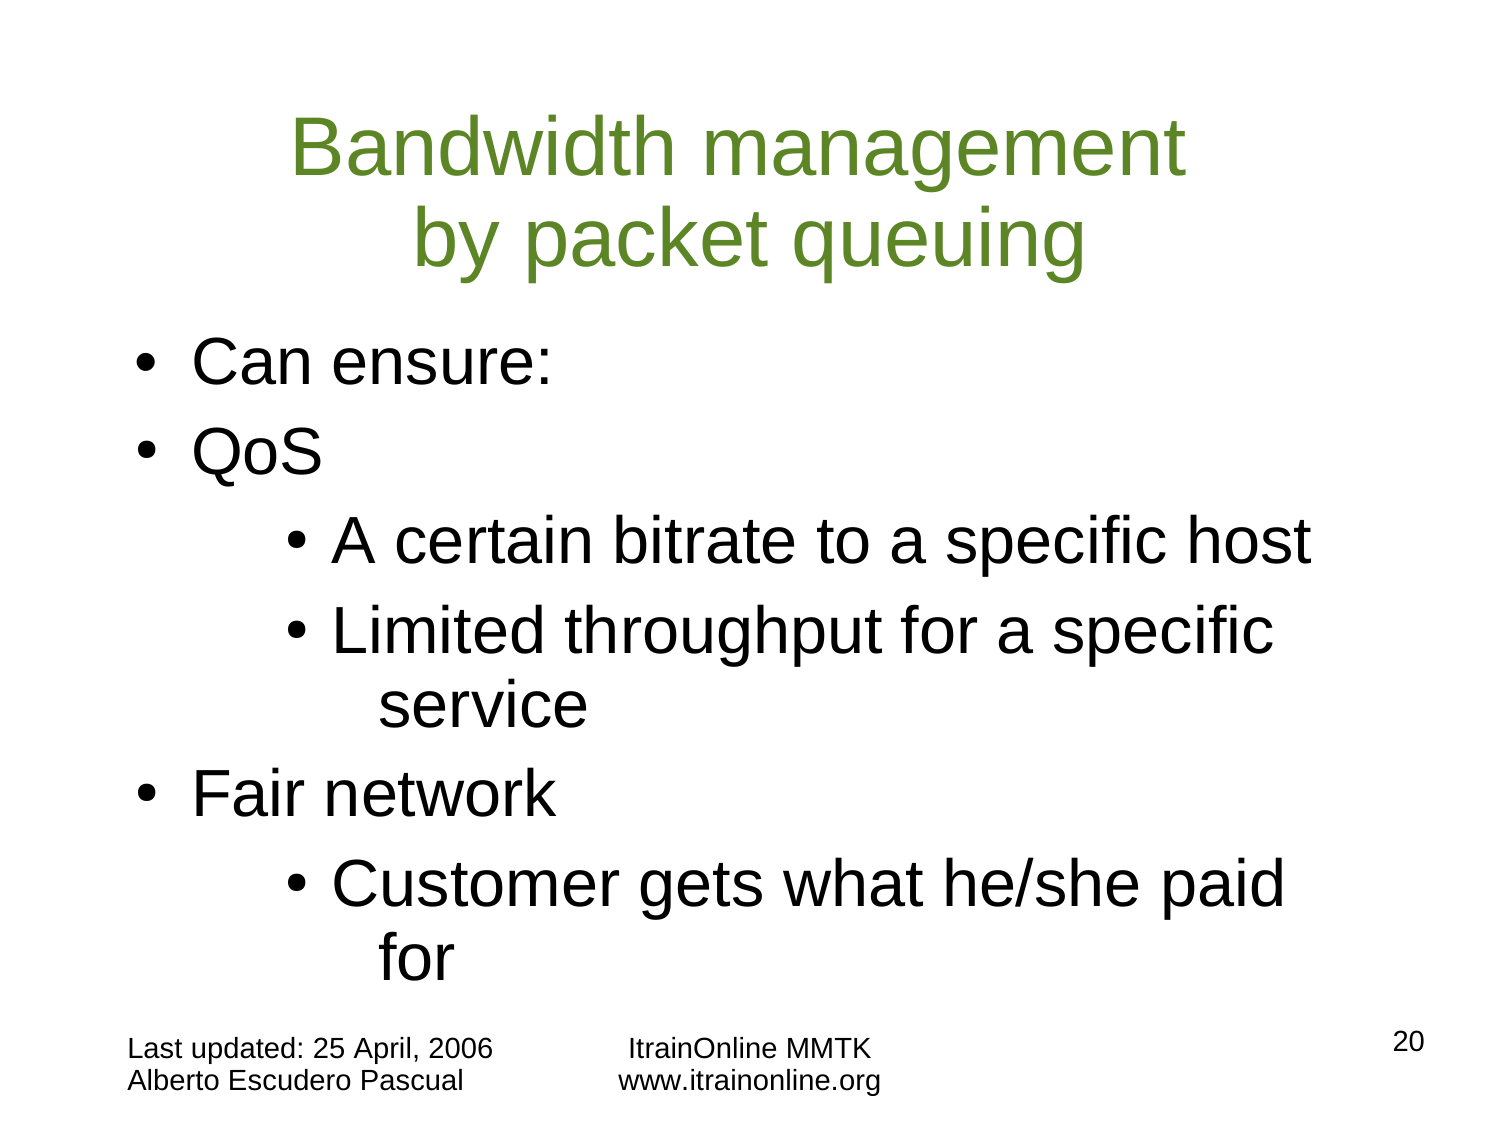

Bandwidth management
by packet queuing
Can ensure:
QoS
A certain bitrate to a specific host
Limited throughput for a specific service
Fair network
Customer gets what he/she paid for
20